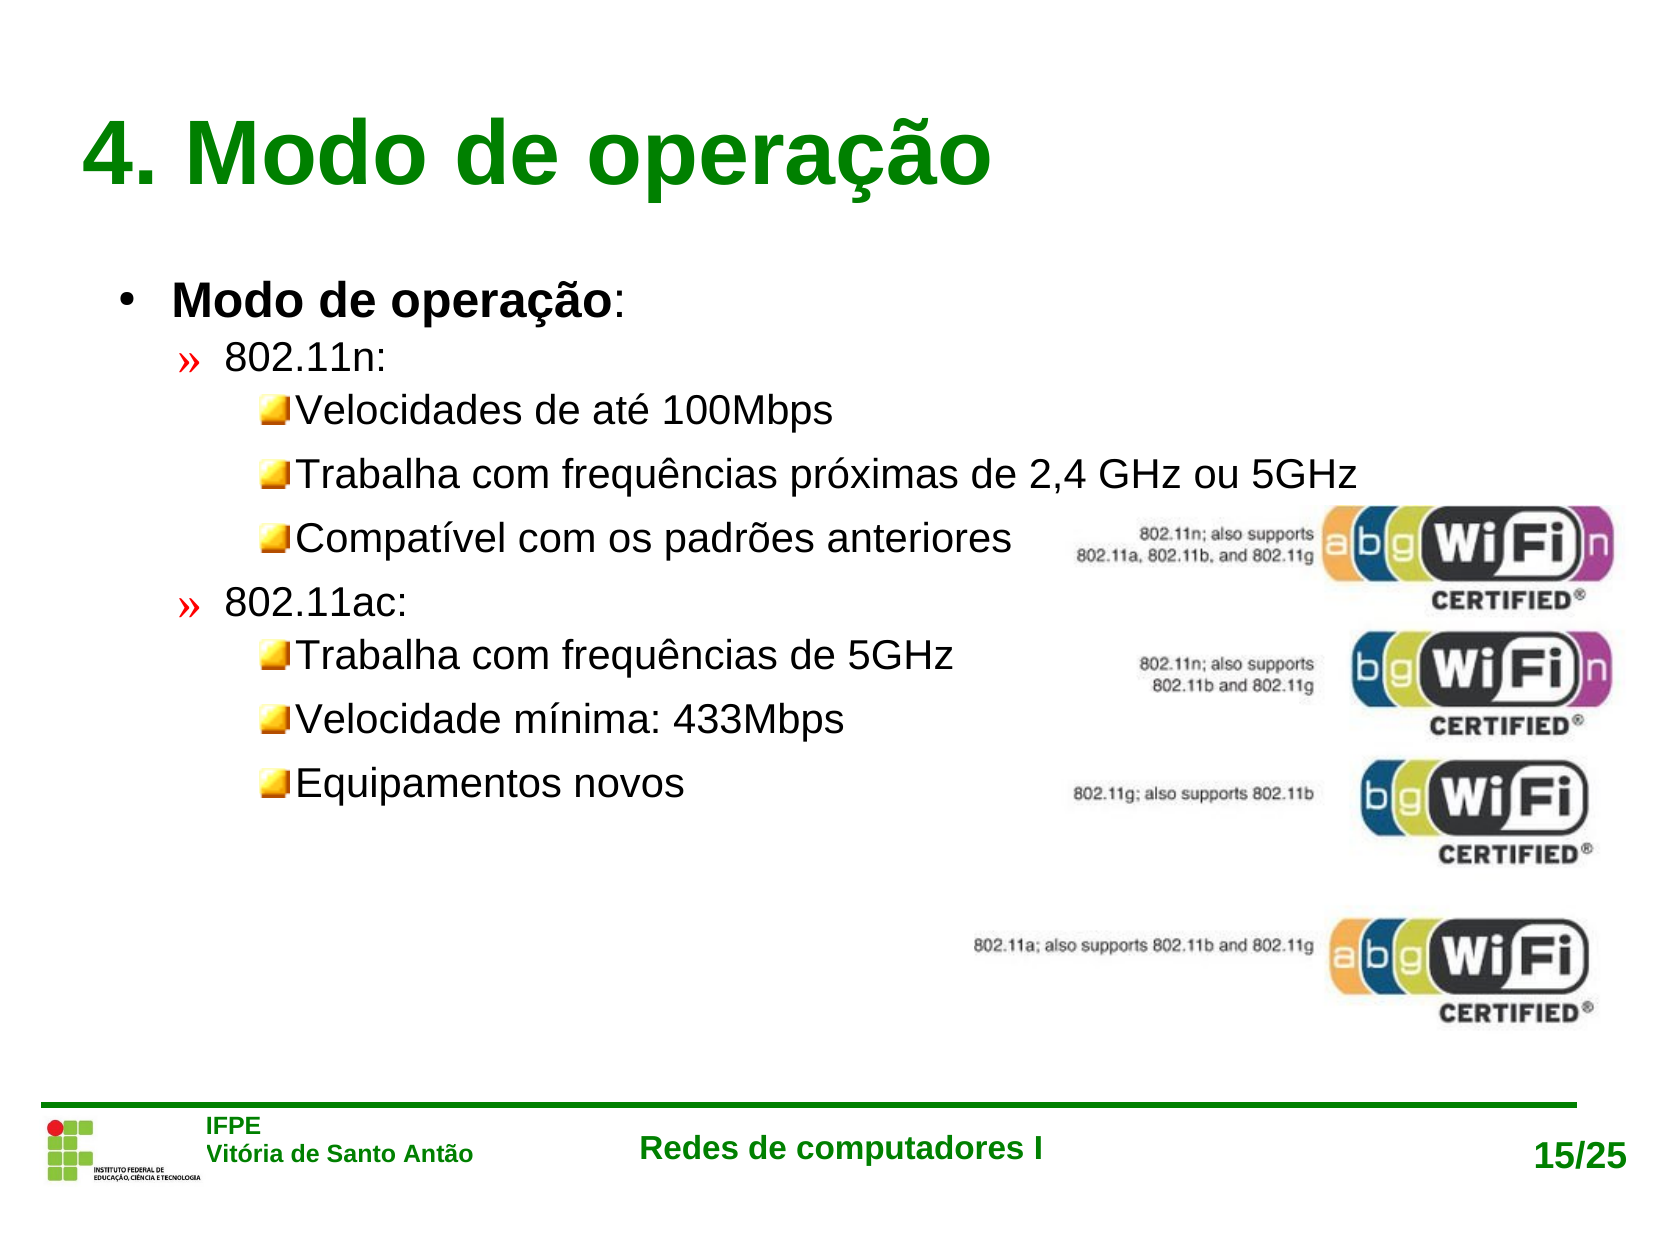

# 4. Modo de operação
Modo de operação:
802.11n:
Velocidades de até 100Mbps
Trabalha com frequências próximas de 2,4 GHz ou 5GHz
Compatível com os padrões anteriores
802.11ac:
Trabalha com frequências de 5GHz
Velocidade mínima: 433Mbps
Equipamentos novos